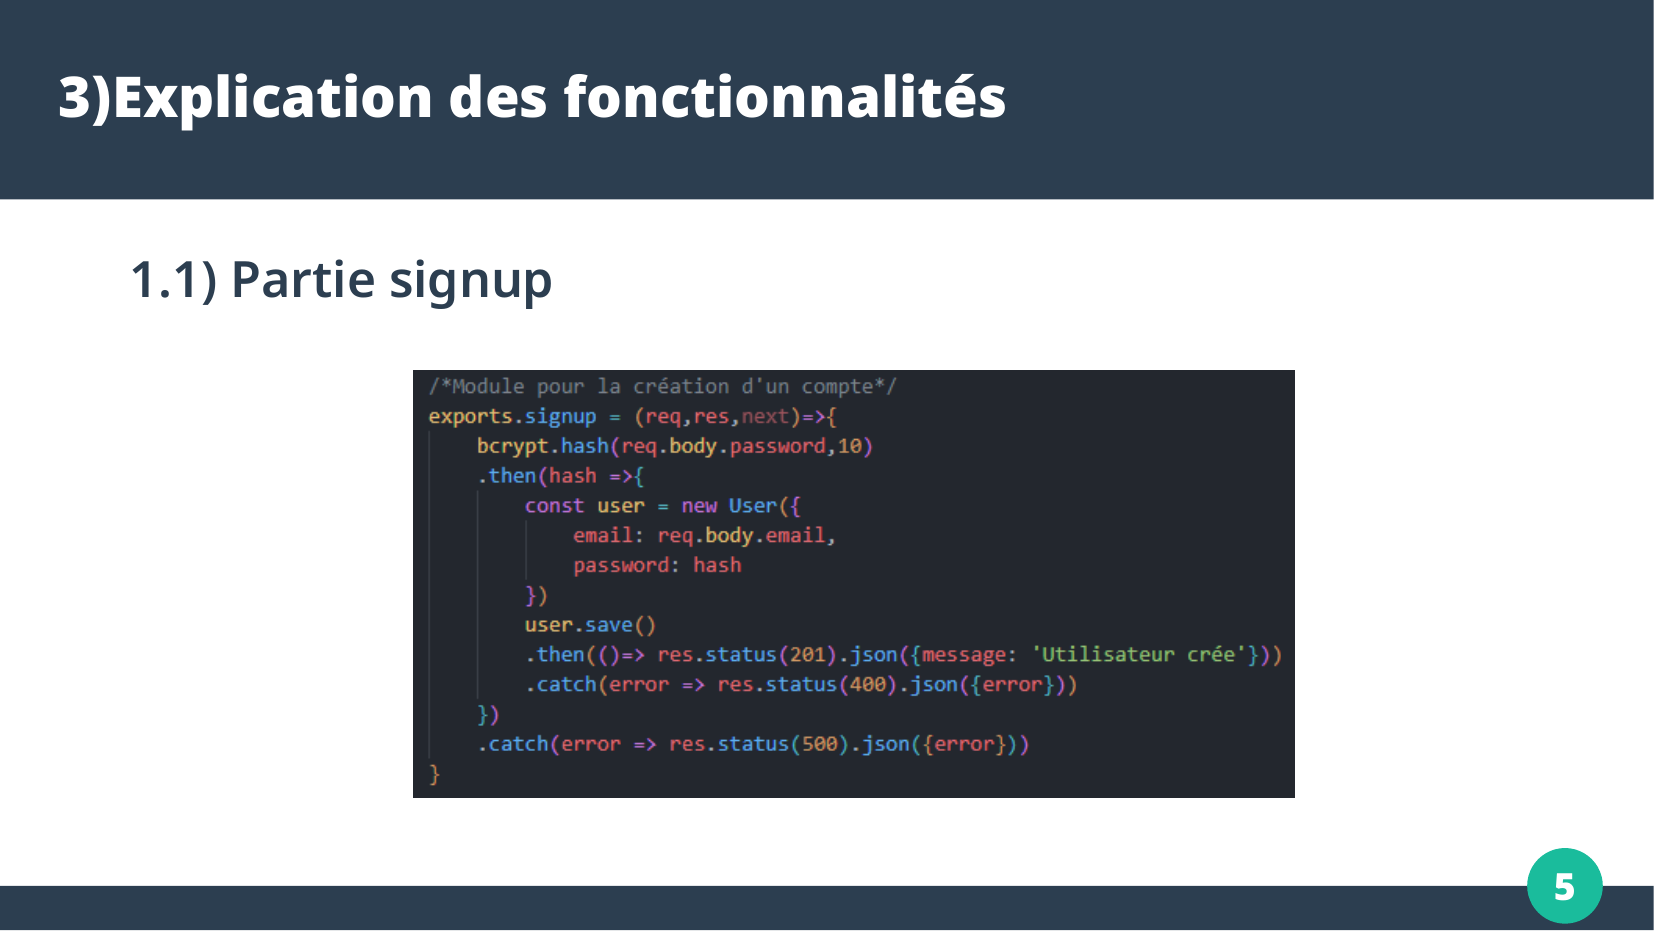

# 3)Explication des fonctionnalités
1.1) Partie signup